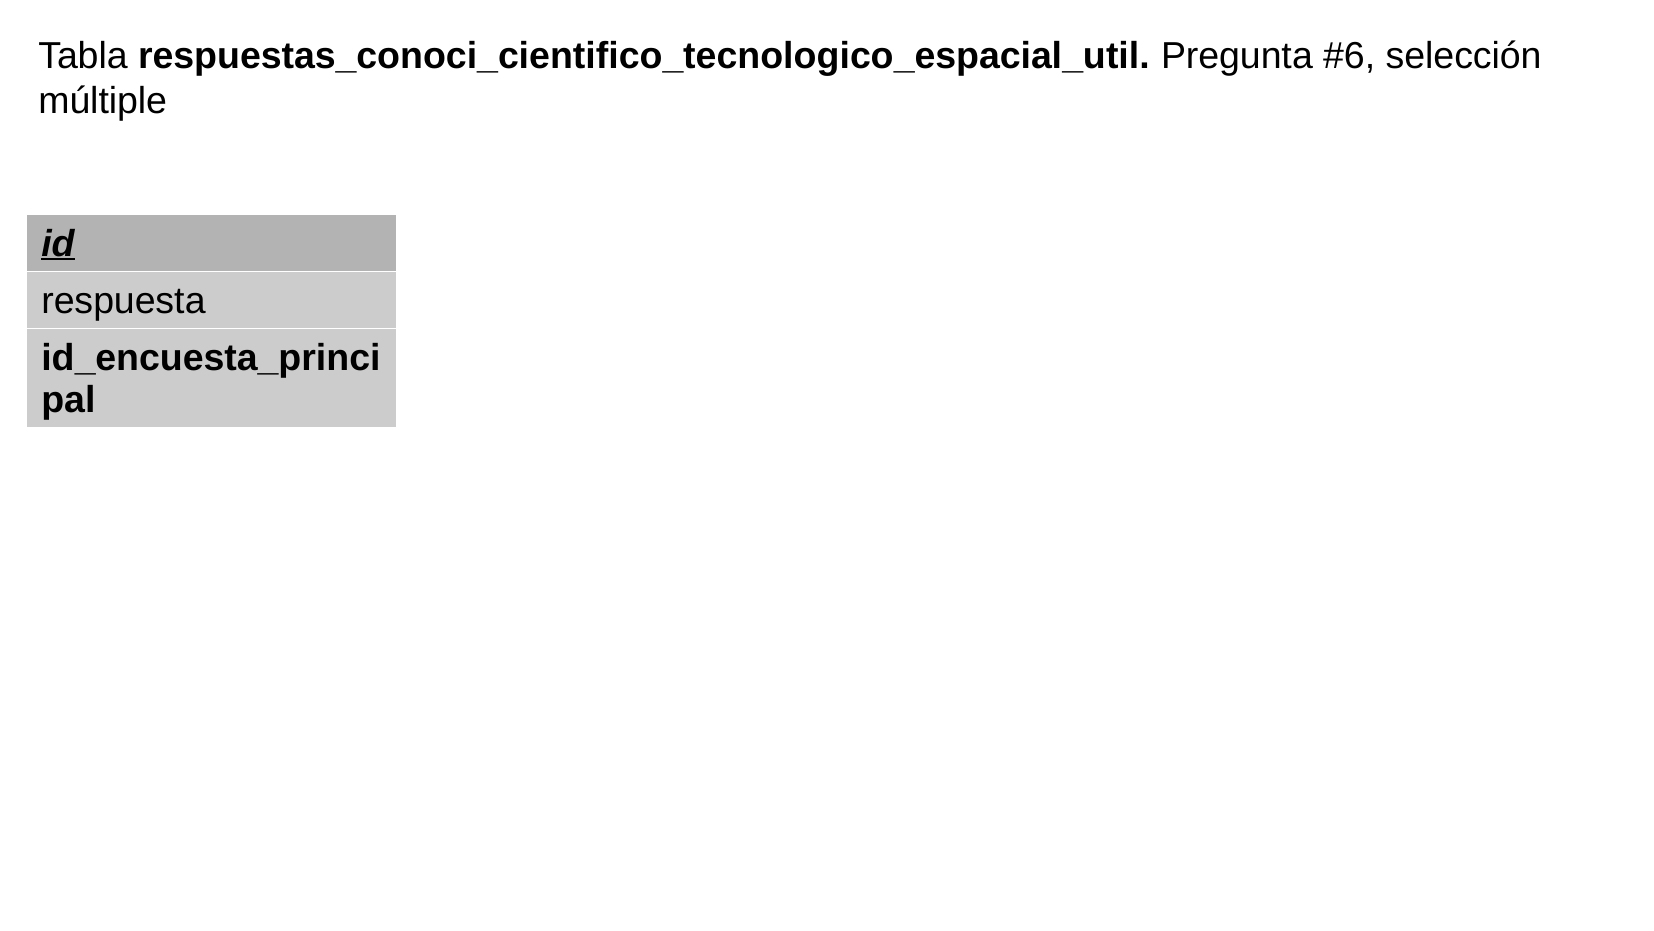

Tabla respuestas_conoci_cientifico_tecnologico_espacial_util. Pregunta #6, selección múltiple
| id |
| --- |
| respuesta |
| id\_encuesta\_principal |